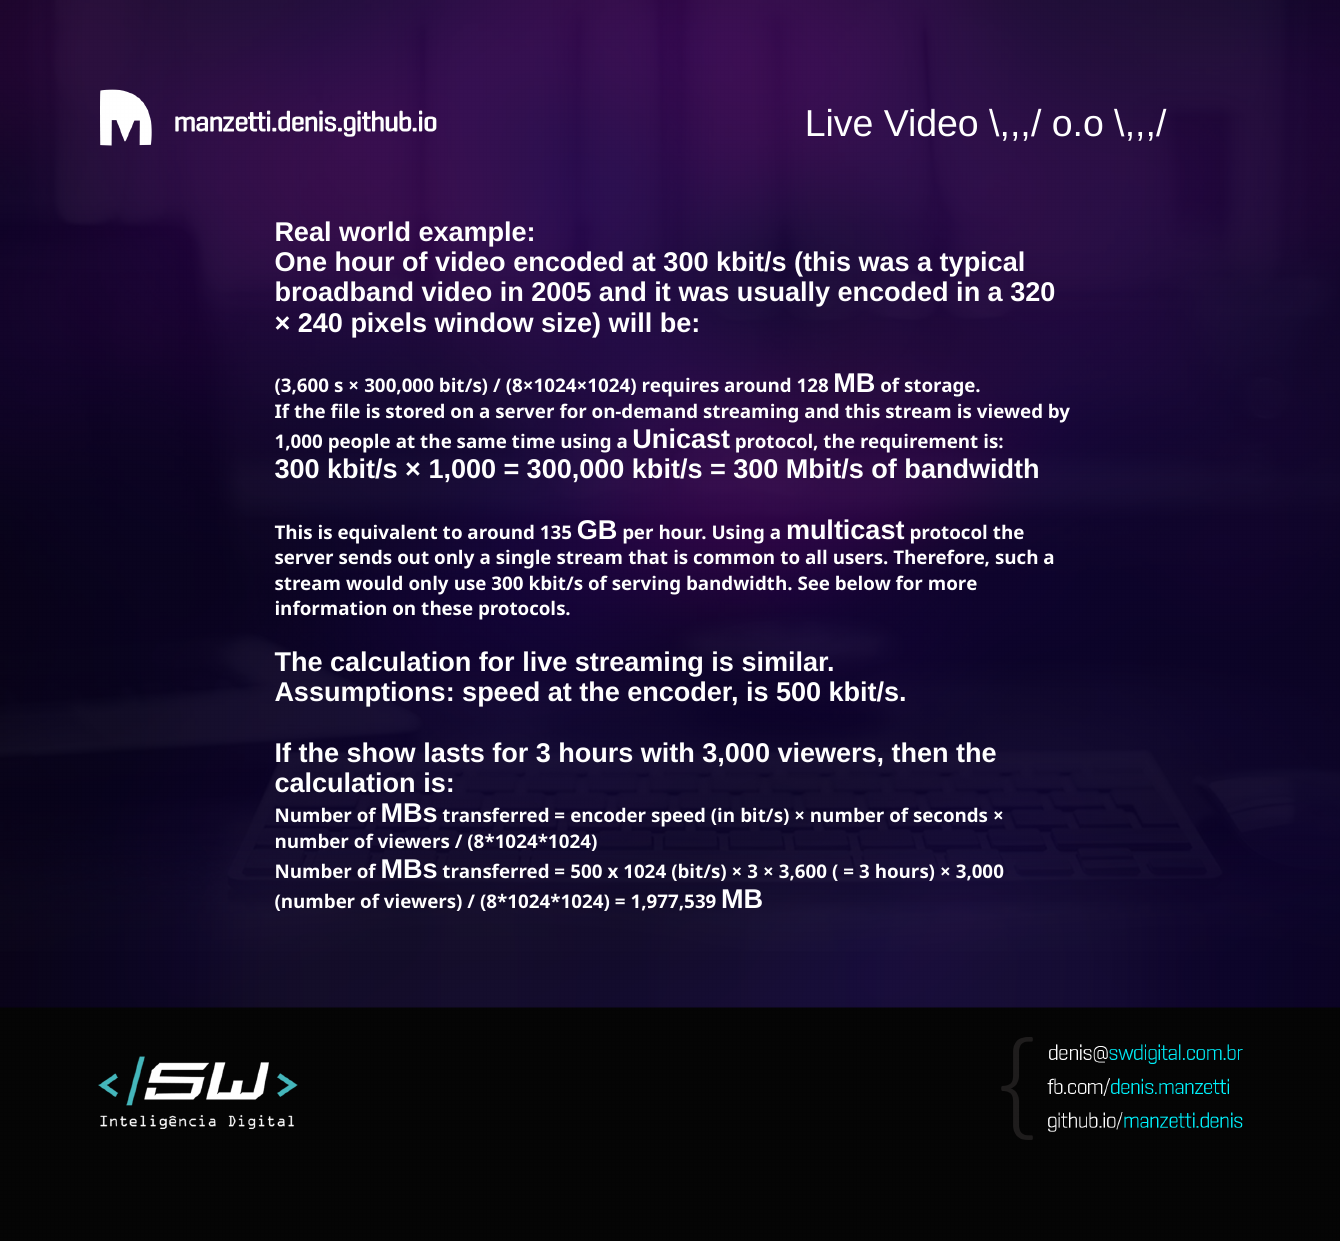

Live Video \,,,/ o.o \,,,/
Real world example:
One hour of video encoded at 300 kbit/s (this was a typical broadband video in 2005 and it was usually encoded in a 320 × 240 pixels window size) will be:
(3,600 s × 300,000 bit/s) / (8×1024×1024) requires around 128 MB of storage.
If the file is stored on a server for on-demand streaming and this stream is viewed by 1,000 people at the same time using a Unicast protocol, the requirement is:
300 kbit/s × 1,000 = 300,000 kbit/s = 300 Mbit/s of bandwidth
This is equivalent to around 135 GB per hour. Using a multicast protocol the server sends out only a single stream that is common to all users. Therefore, such a stream would only use 300 kbit/s of serving bandwidth. See below for more information on these protocols.
The calculation for live streaming is similar.
Assumptions: speed at the encoder, is 500 kbit/s.
If the show lasts for 3 hours with 3,000 viewers, then the calculation is:
Number of MBs transferred = encoder speed (in bit/s) × number of seconds × number of viewers / (8*1024*1024)
Number of MBs transferred = 500 x 1024 (bit/s) × 3 × 3,600 ( = 3 hours) × 3,000 (number of viewers) / (8*1024*1024) = 1,977,539 MB